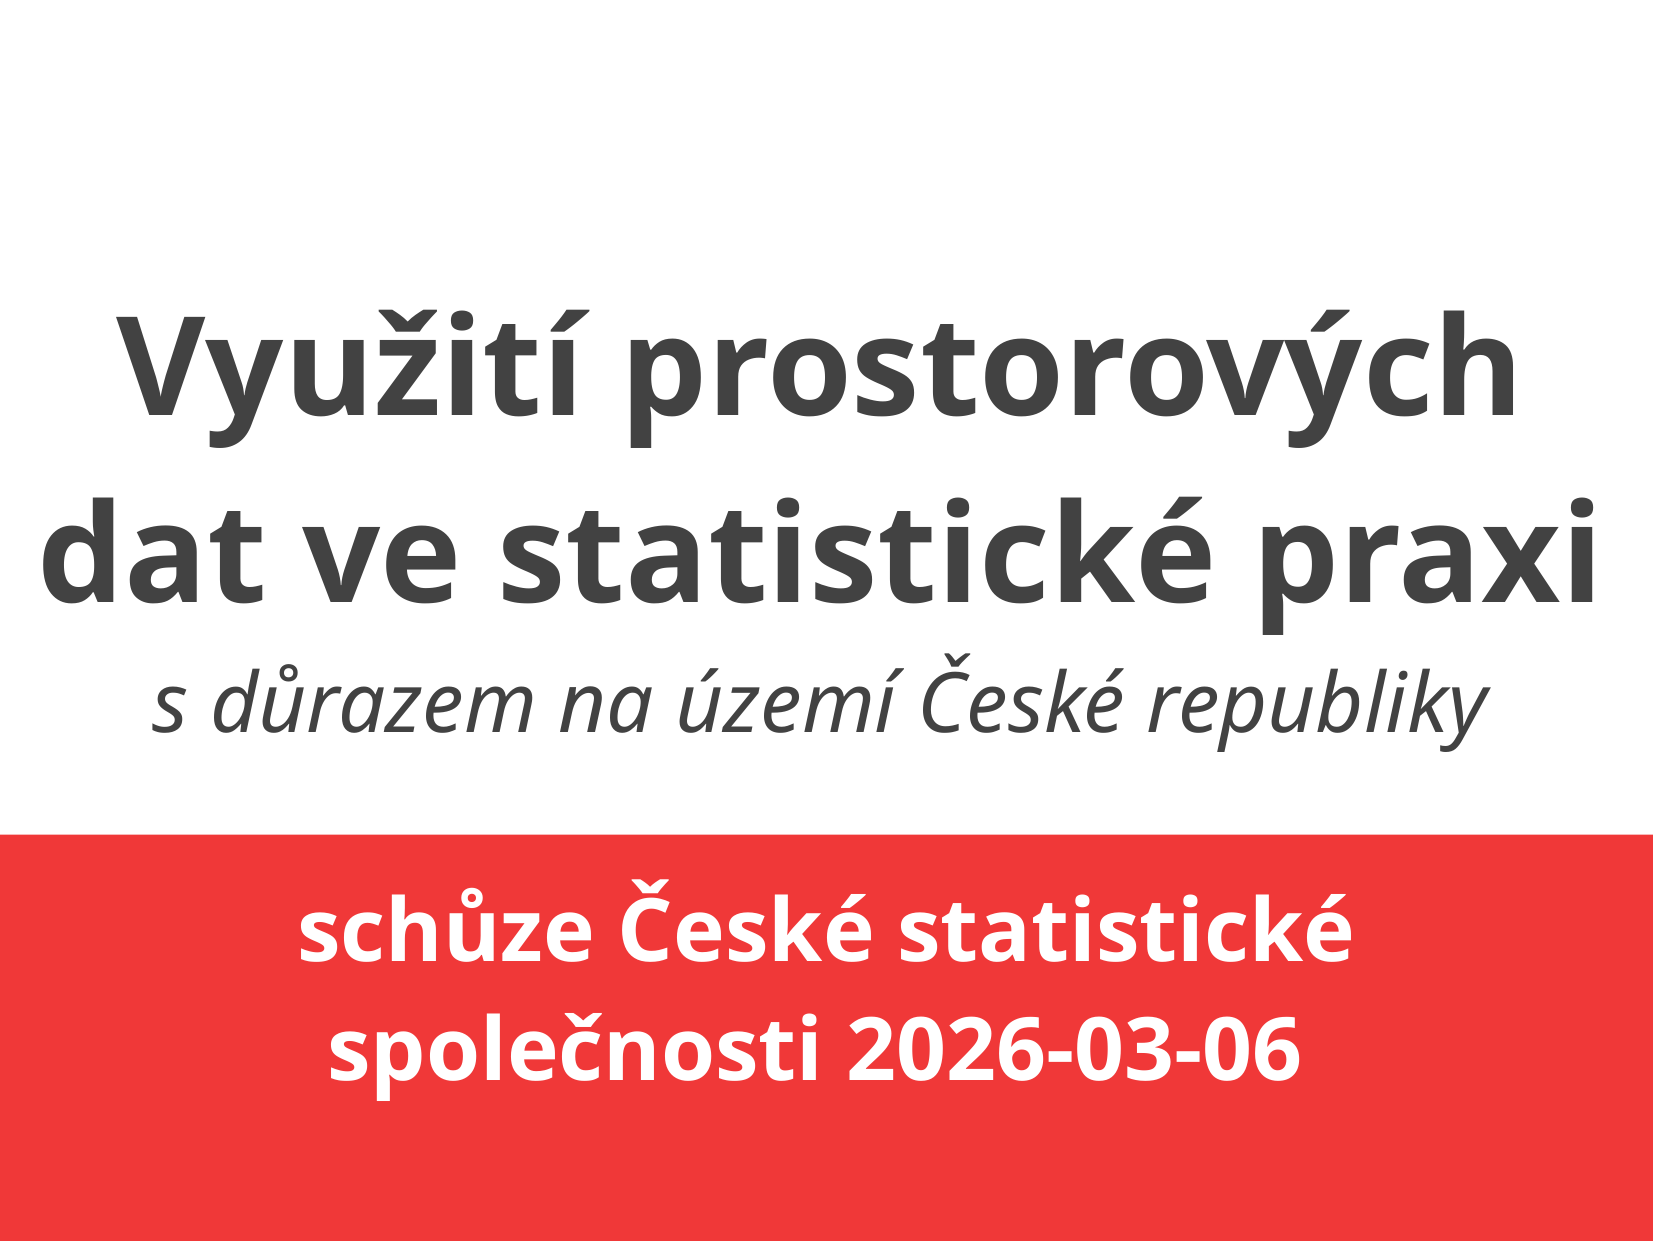

# Využití prostorových dat ve statistické praxi s důrazem na území České republiky
schůze České statistické společnosti 2026-03-06